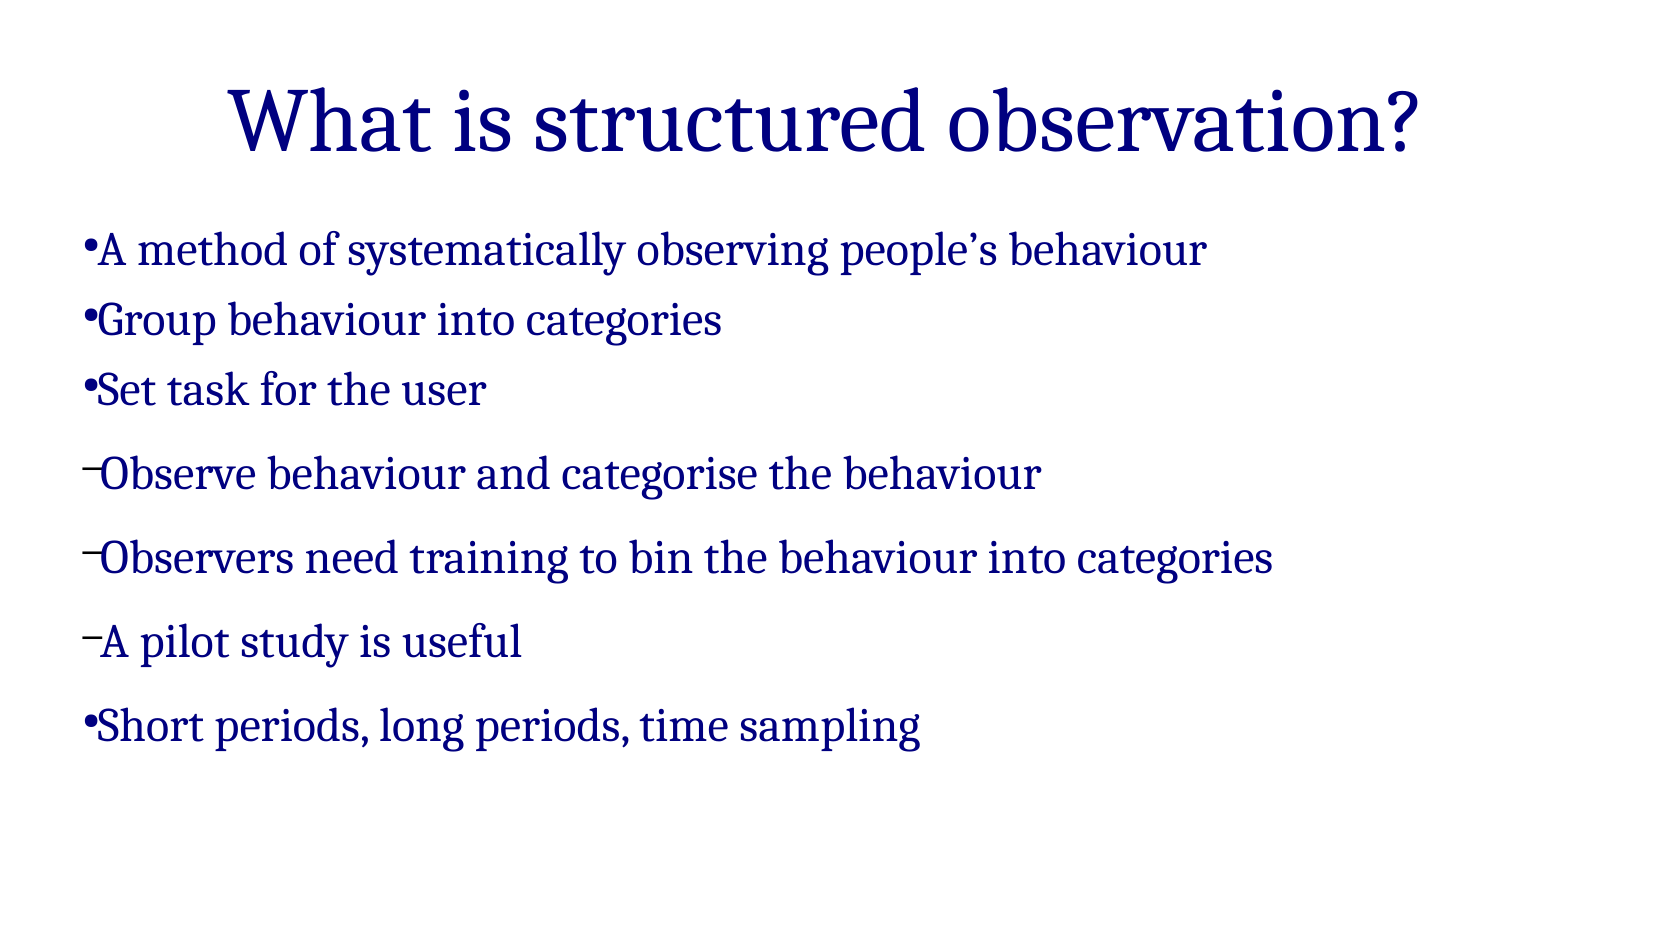

# What is structured observation?
A method of systematically observing people’s behaviour
Group behaviour into categories
Set task for the user
Observe behaviour and categorise the behaviour
Observers need training to bin the behaviour into categories
A pilot study is useful
Short periods, long periods, time sampling